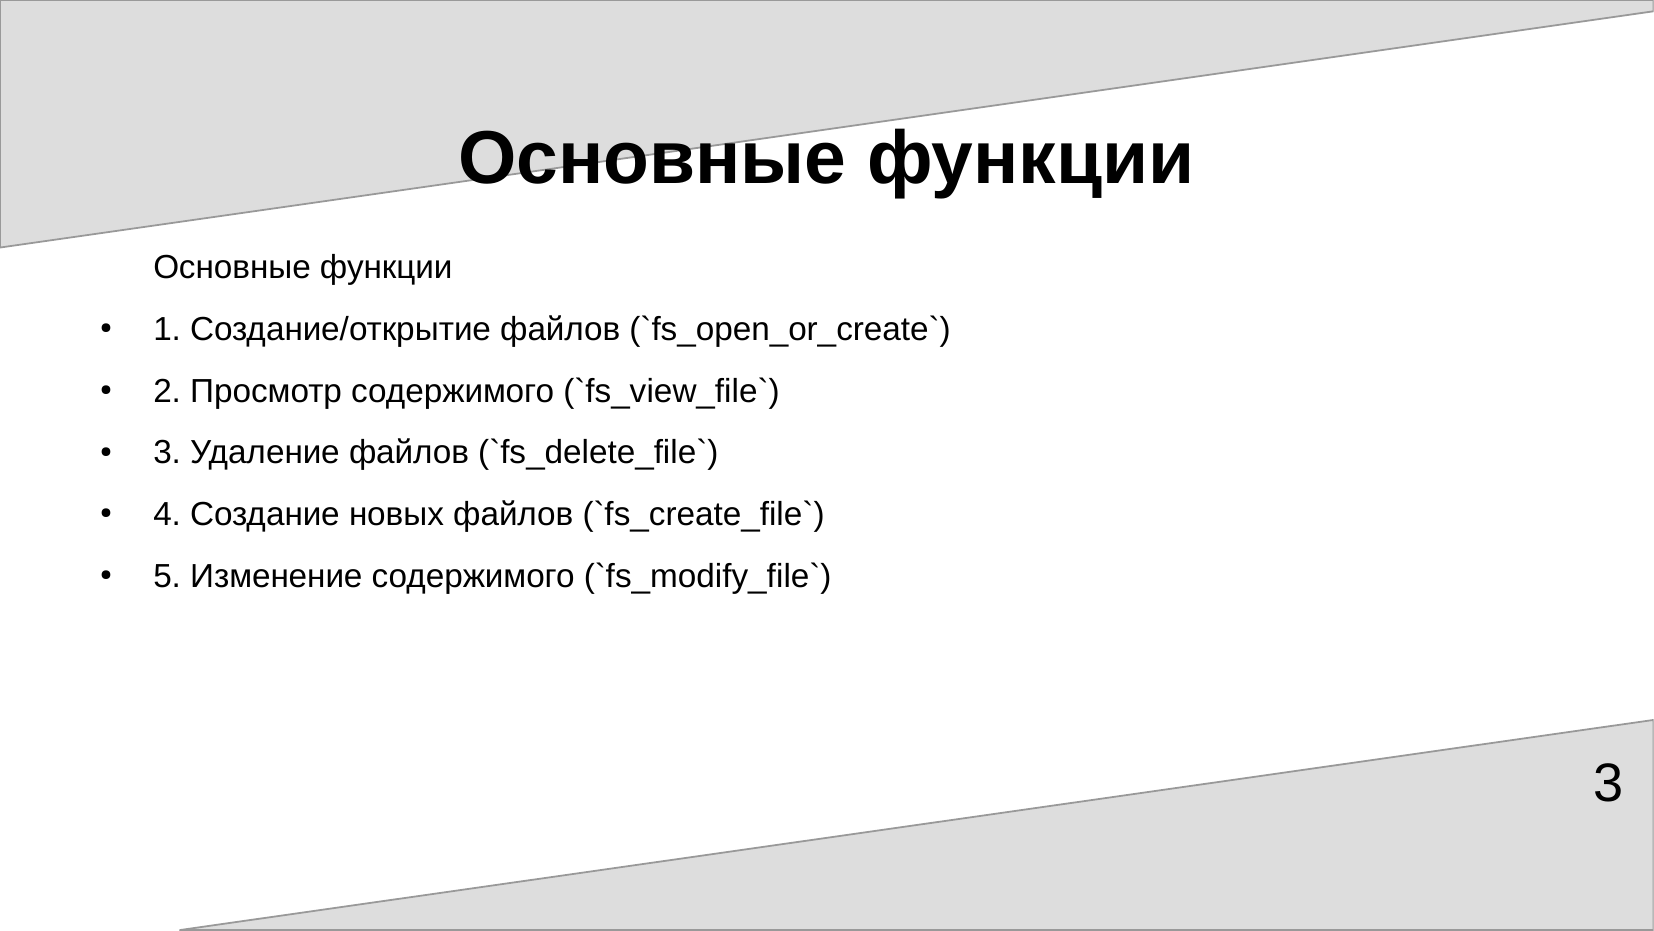

# Основные функции
Основные функции
1. Создание/открытие файлов (`fs_open_or_create`)
2. Просмотр содержимого (`fs_view_file`)
3. Удаление файлов (`fs_delete_file`)
4. Создание новых файлов (`fs_create_file`)
5. Изменение содержимого (`fs_modify_file`)
3